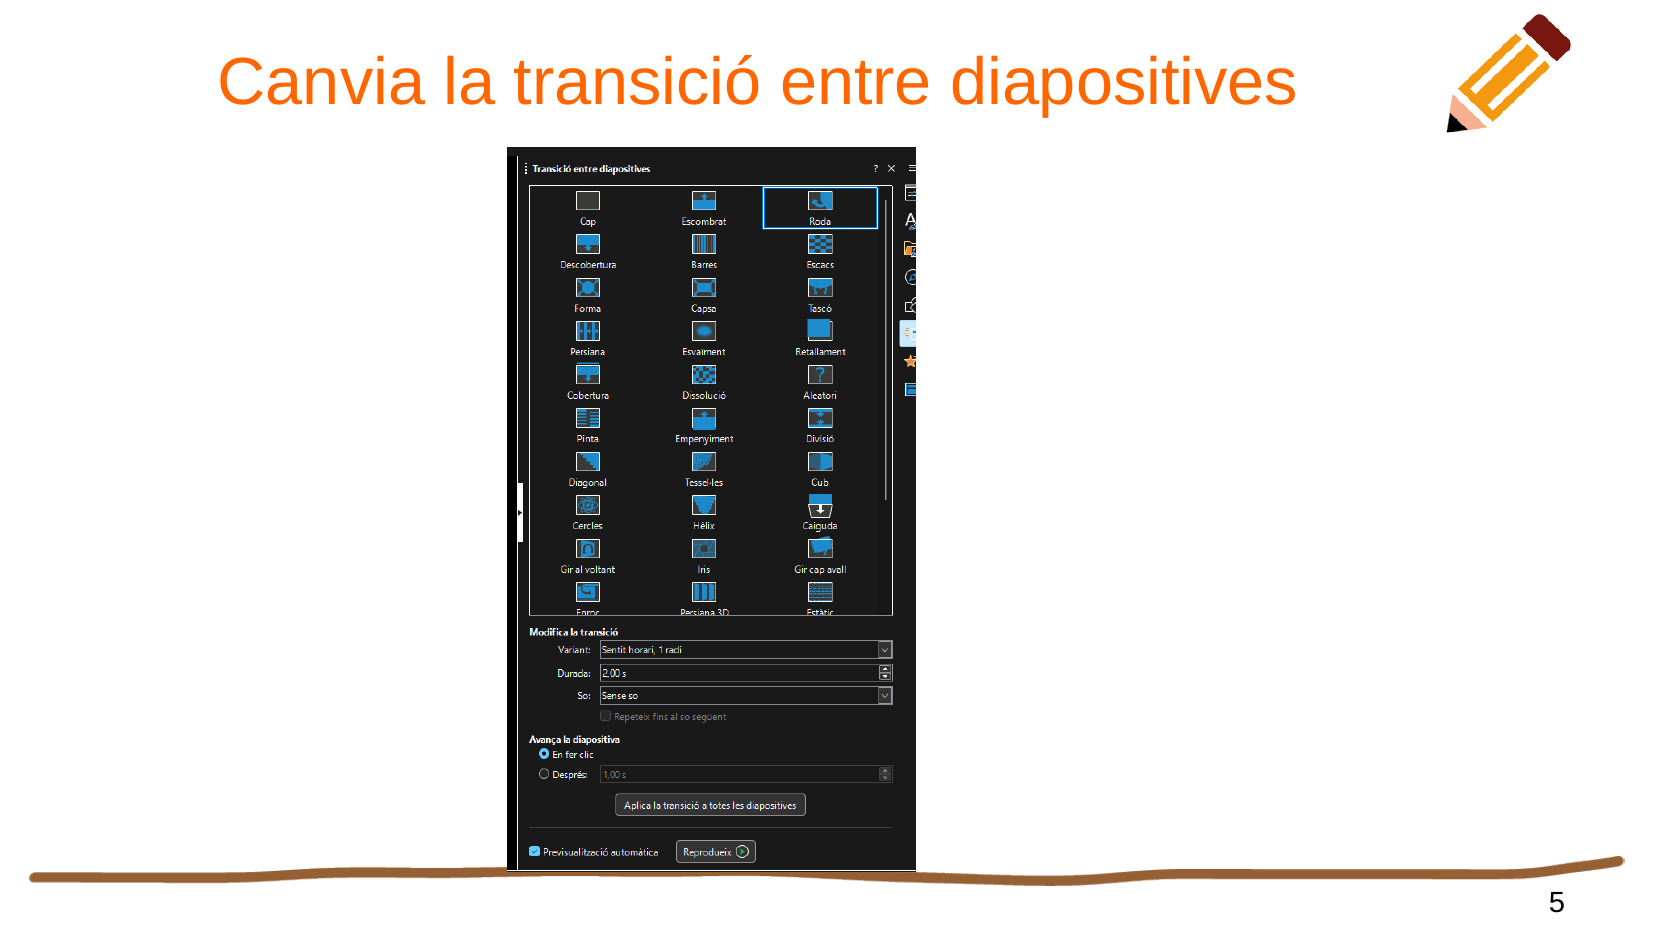

# Canvia la transició entre diapositives
5